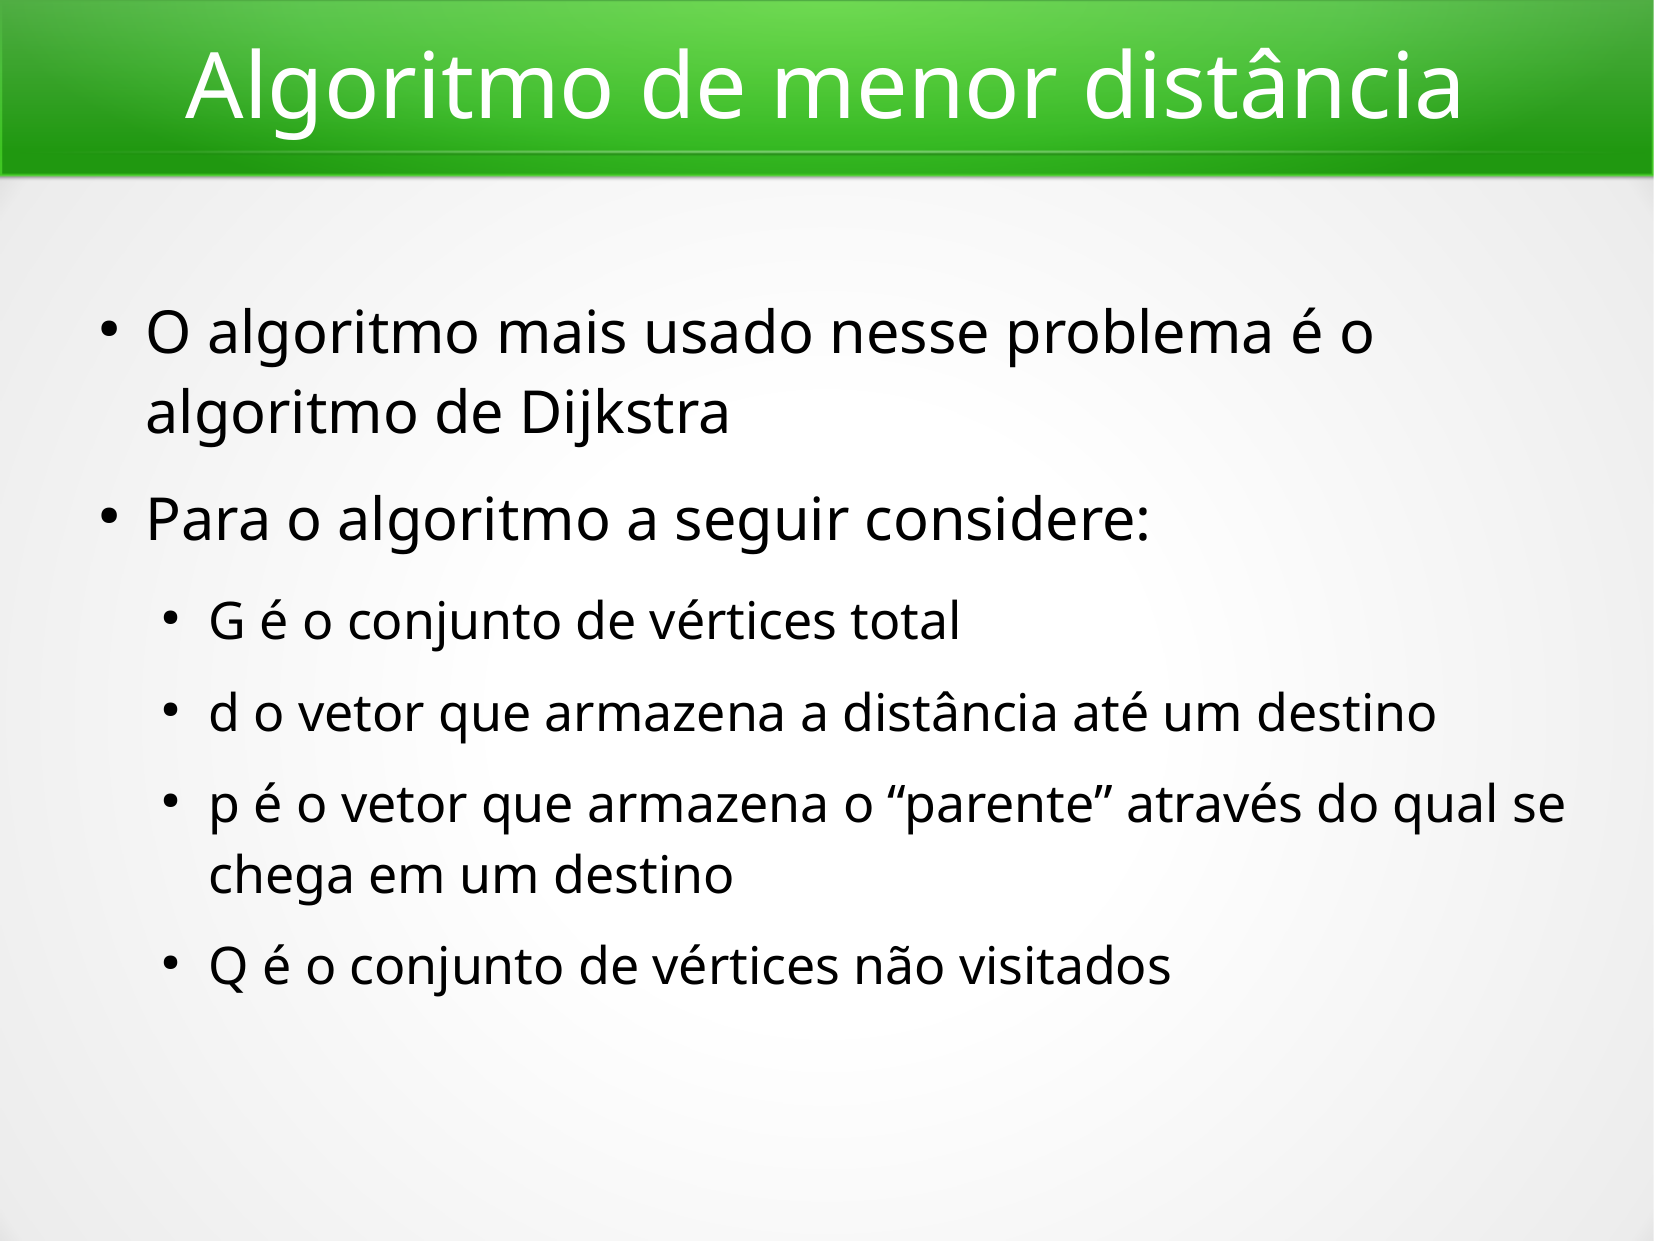

# Algoritmo de menor distância
O algoritmo mais usado nesse problema é o algoritmo de Dijkstra
Para o algoritmo a seguir considere:
G é o conjunto de vértices total
d o vetor que armazena a distância até um destino
p é o vetor que armazena o “parente” através do qual se chega em um destino
Q é o conjunto de vértices não visitados